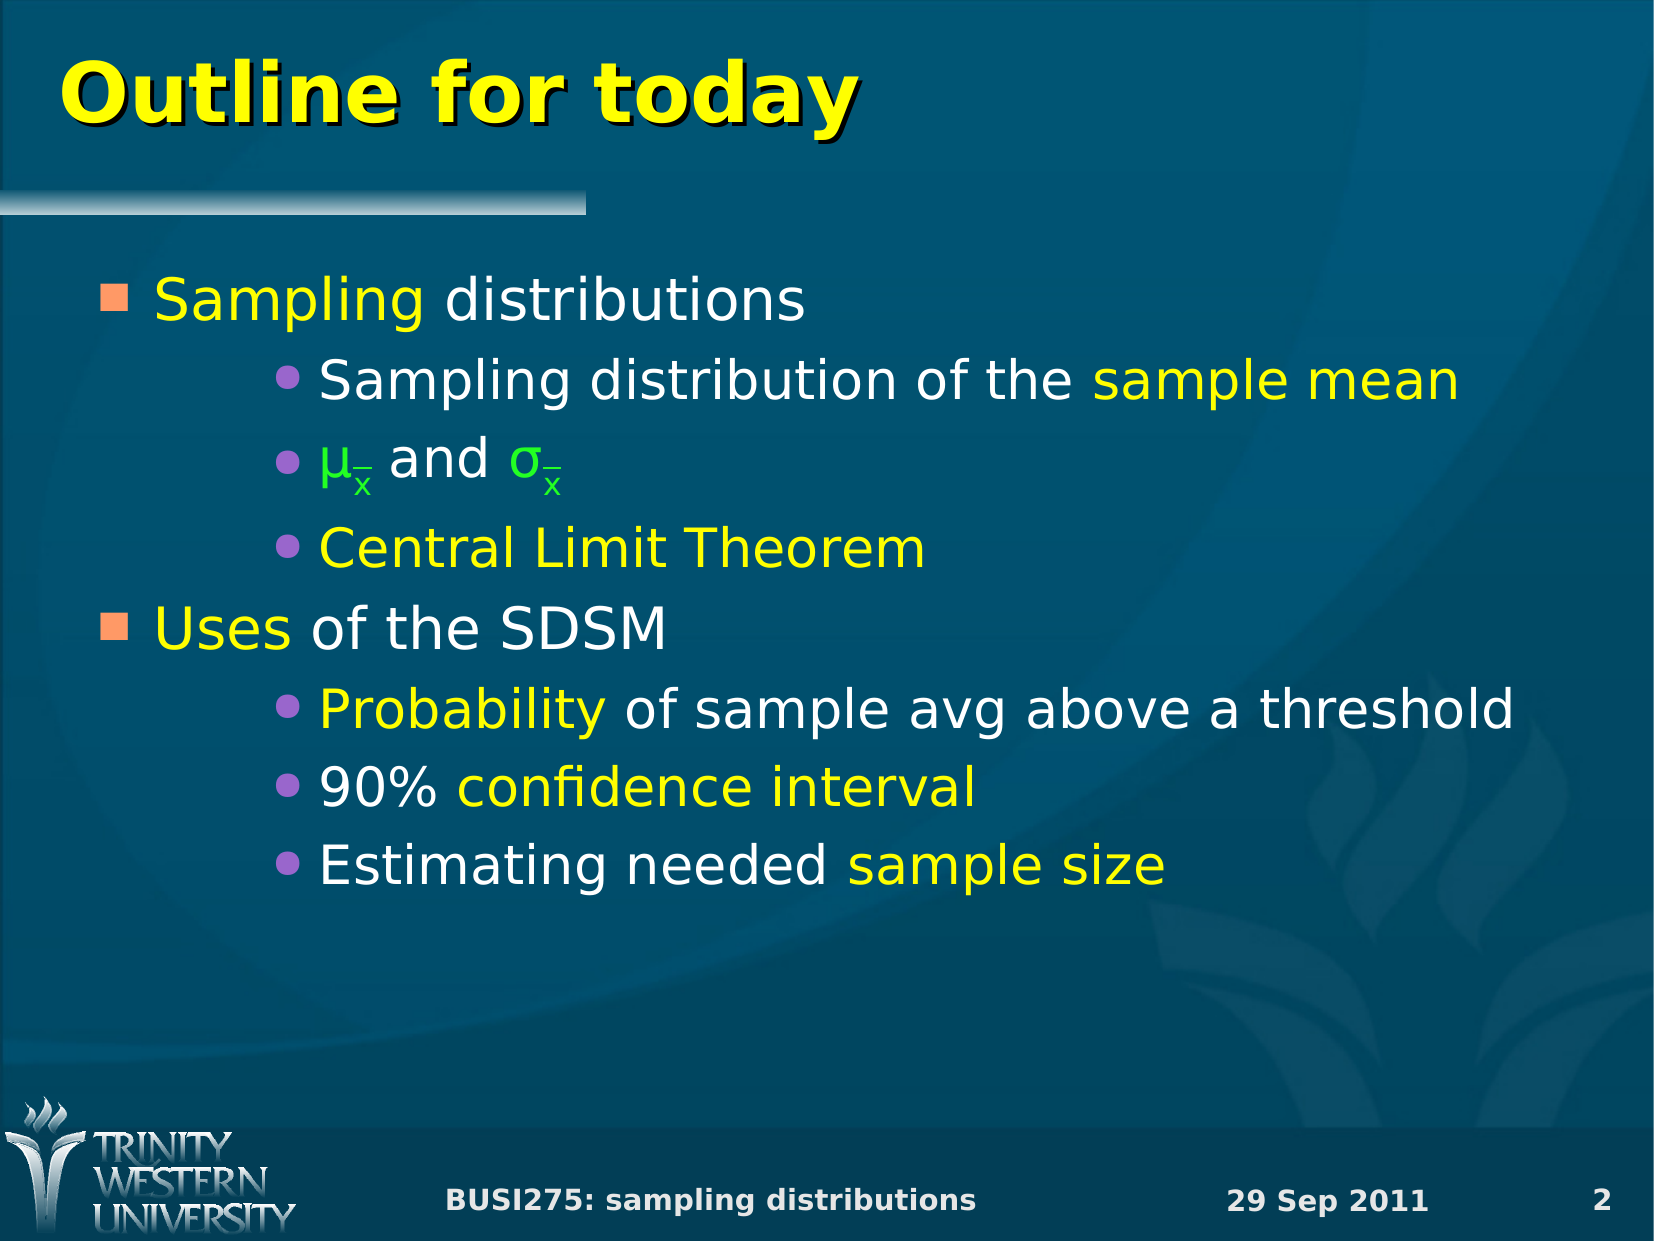

# Outline for today
Sampling distributions
Sampling distribution of the sample mean
μx and σx
Central Limit Theorem
Uses of the SDSM
Probability of sample avg above a threshold
90% confidence interval
Estimating needed sample size
BUSI275: sampling distributions
29 Sep 2011
2